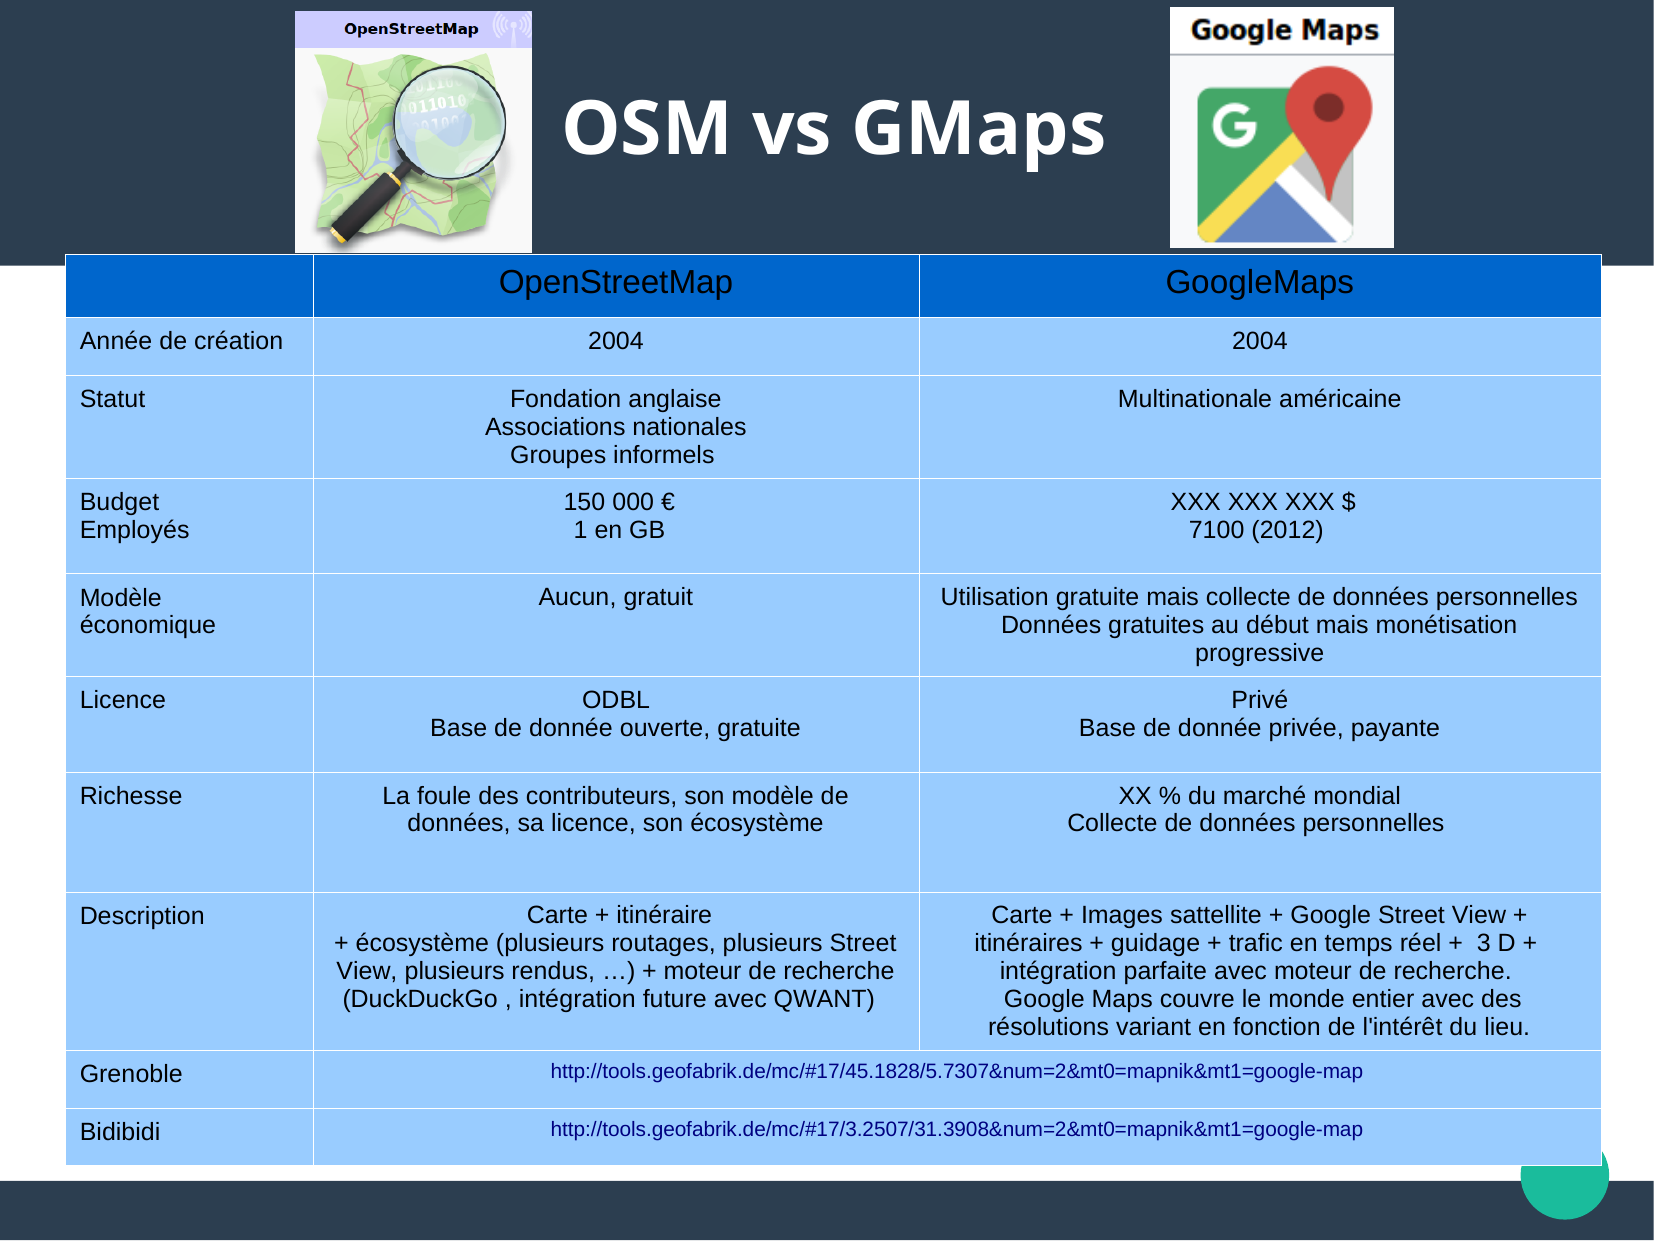

# OSM vs GMaps
| | OpenStreetMap | GoogleMaps |
| --- | --- | --- |
| Année de création | 2004 | 2004 |
| Statut | Fondation anglaise Associations nationales Groupes informels | Multinationale américaine |
| Budget Employés | 150 000 € 1 en GB | XXX XXX XXX $ 7100 (2012) |
| Modèle économique | Aucun, gratuit | Utilisation gratuite mais collecte de données personnelles Données gratuites au début mais monétisation progressive |
| Licence | ODBL Base de donnée ouverte, gratuite | Privé Base de donnée privée, payante |
| Richesse | La foule des contributeurs, son modèle de données, sa licence, son écosystème | XX % du marché mondial Collecte de données personnelles |
| Description | Carte + itinéraire + écosystème (plusieurs routages, plusieurs Street View, plusieurs rendus, …) + moteur de recherche (DuckDuckGo , intégration future avec QWANT) | Carte + Images sattellite + Google Street View + itinéraires + guidage + trafic en temps réel + 3 D + intégration parfaite avec moteur de recherche. Google Maps couvre le monde entier avec des résolutions variant en fonction de l'intérêt du lieu. |
| Grenoble | http://tools.geofabrik.de/mc/#17/45.1828/5.7307&num=2&mt0=mapnik&mt1=google-map | |
| Bidibidi | http://tools.geofabrik.de/mc/#17/3.2507/31.3908&num=2&mt0=mapnik&mt1=google-map | |